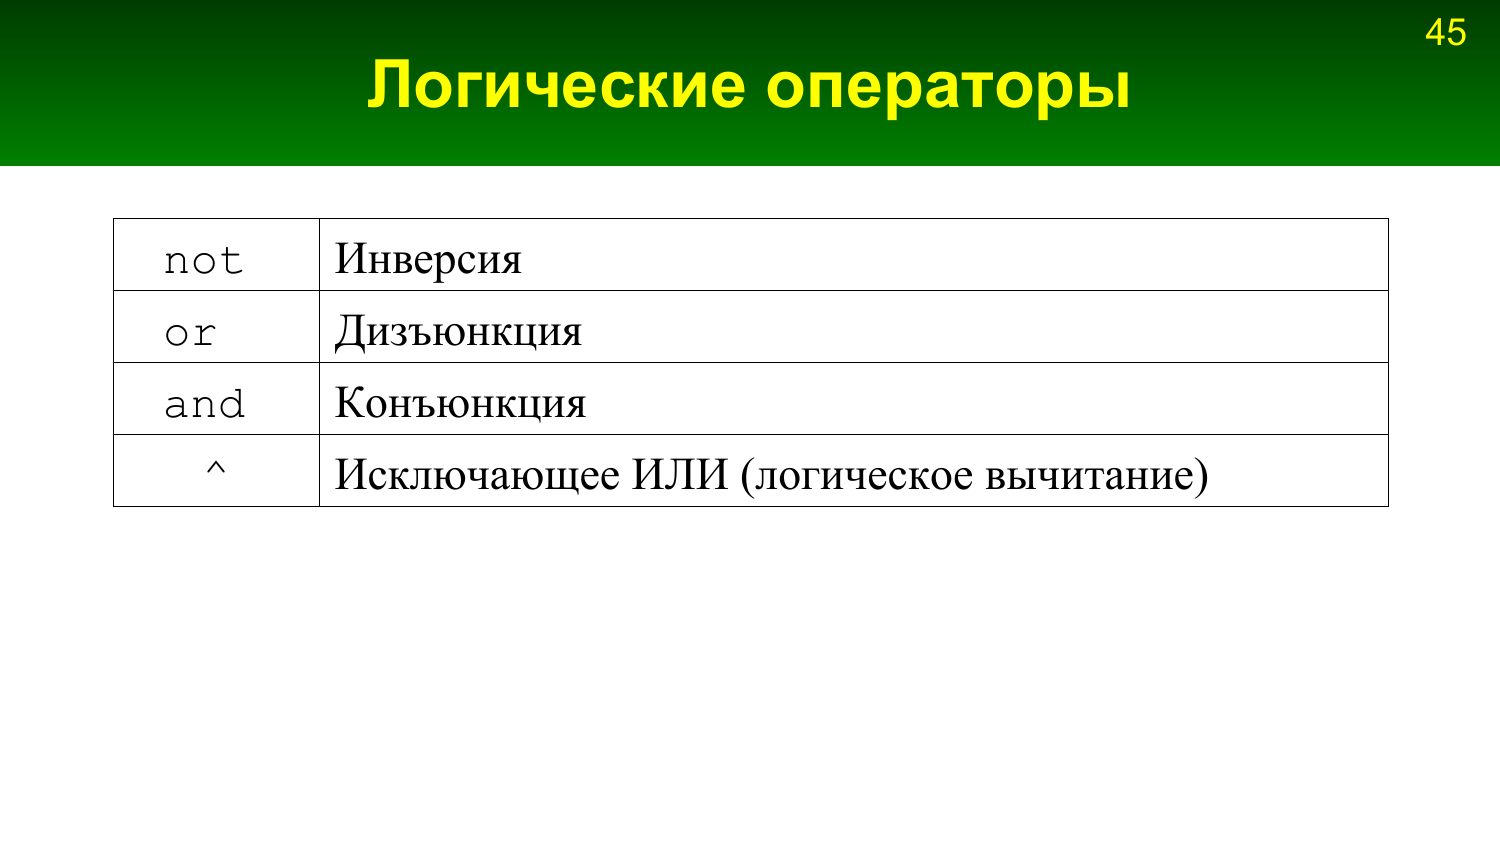

# Логические операторы
| not | Инверсия |
| --- | --- |
| or | Дизъюнкция |
| and | Конъюнкция |
| ^ | Исключающее ИЛИ (логическое вычитание) |